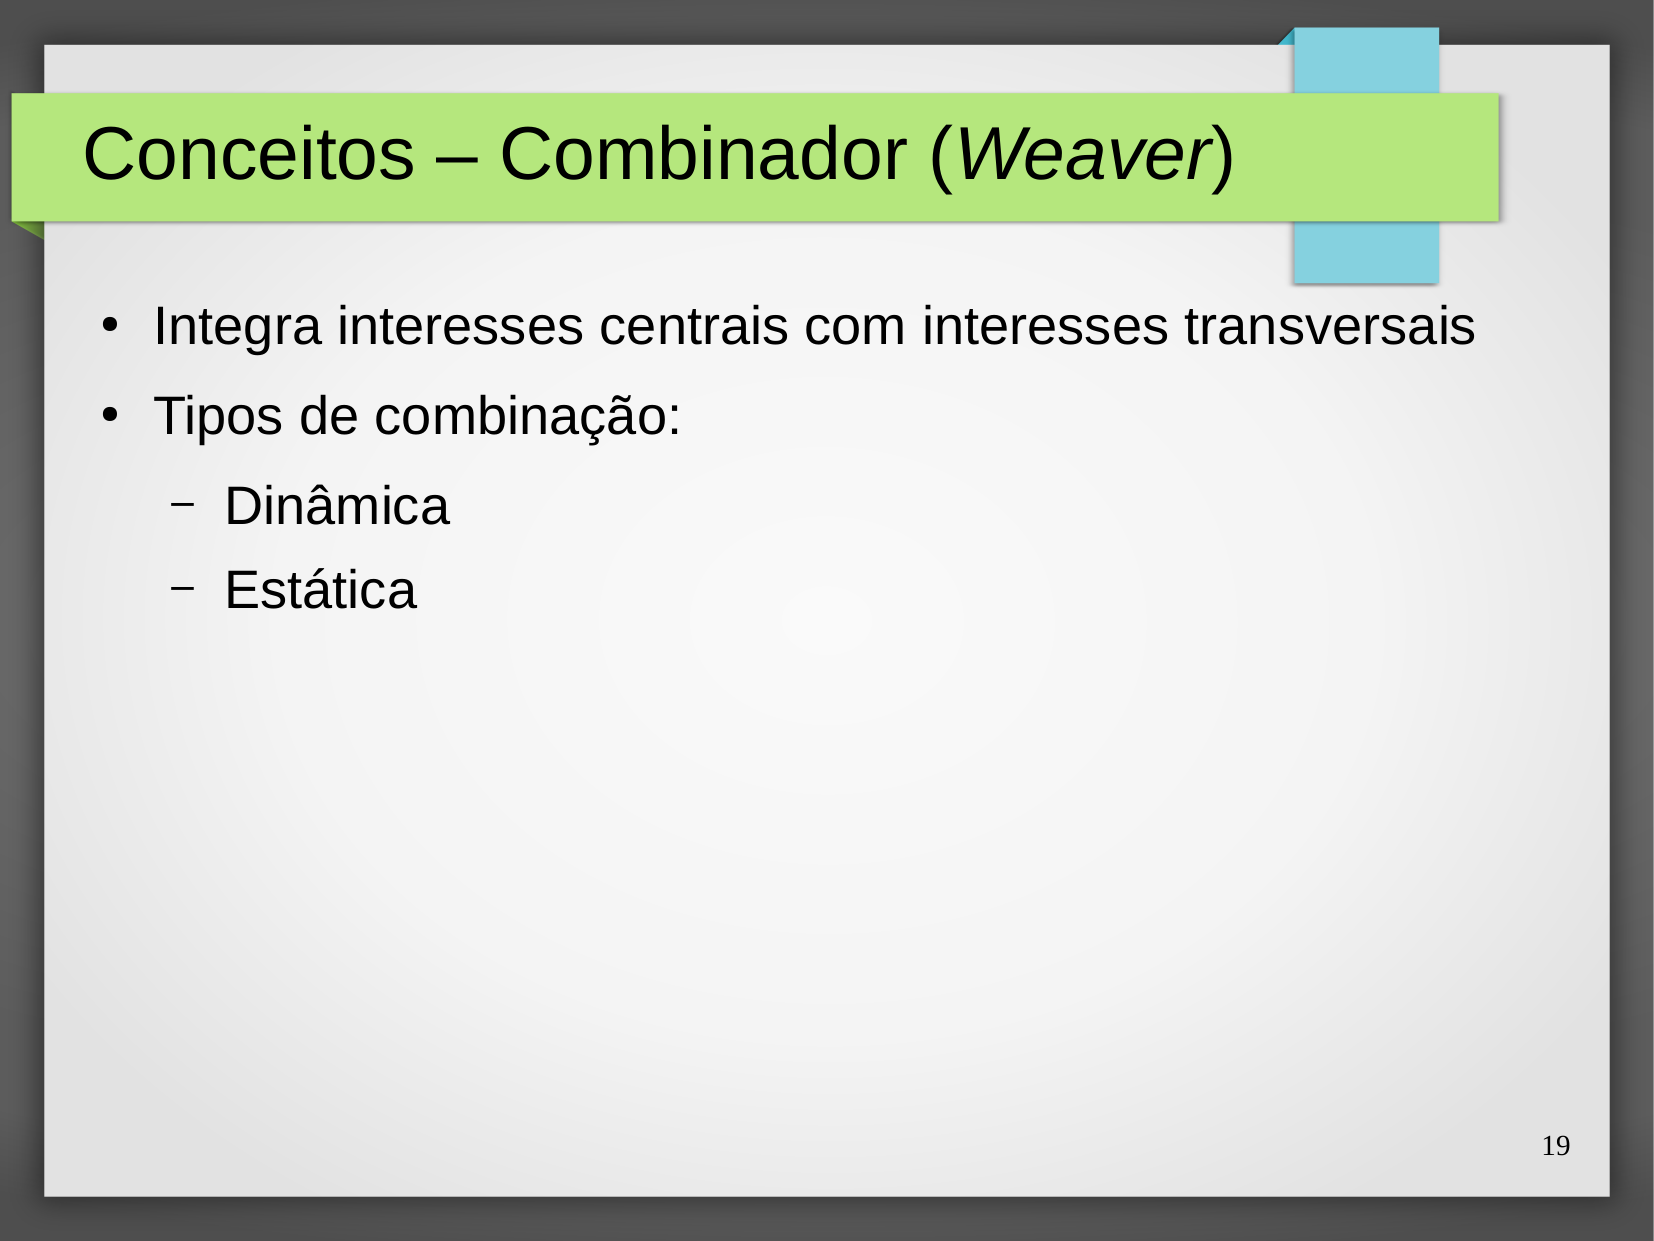

# Conceitos – Combinador (Weaver)
Integra interesses centrais com interesses transversais
Tipos de combinação:
Dinâmica
Estática
19